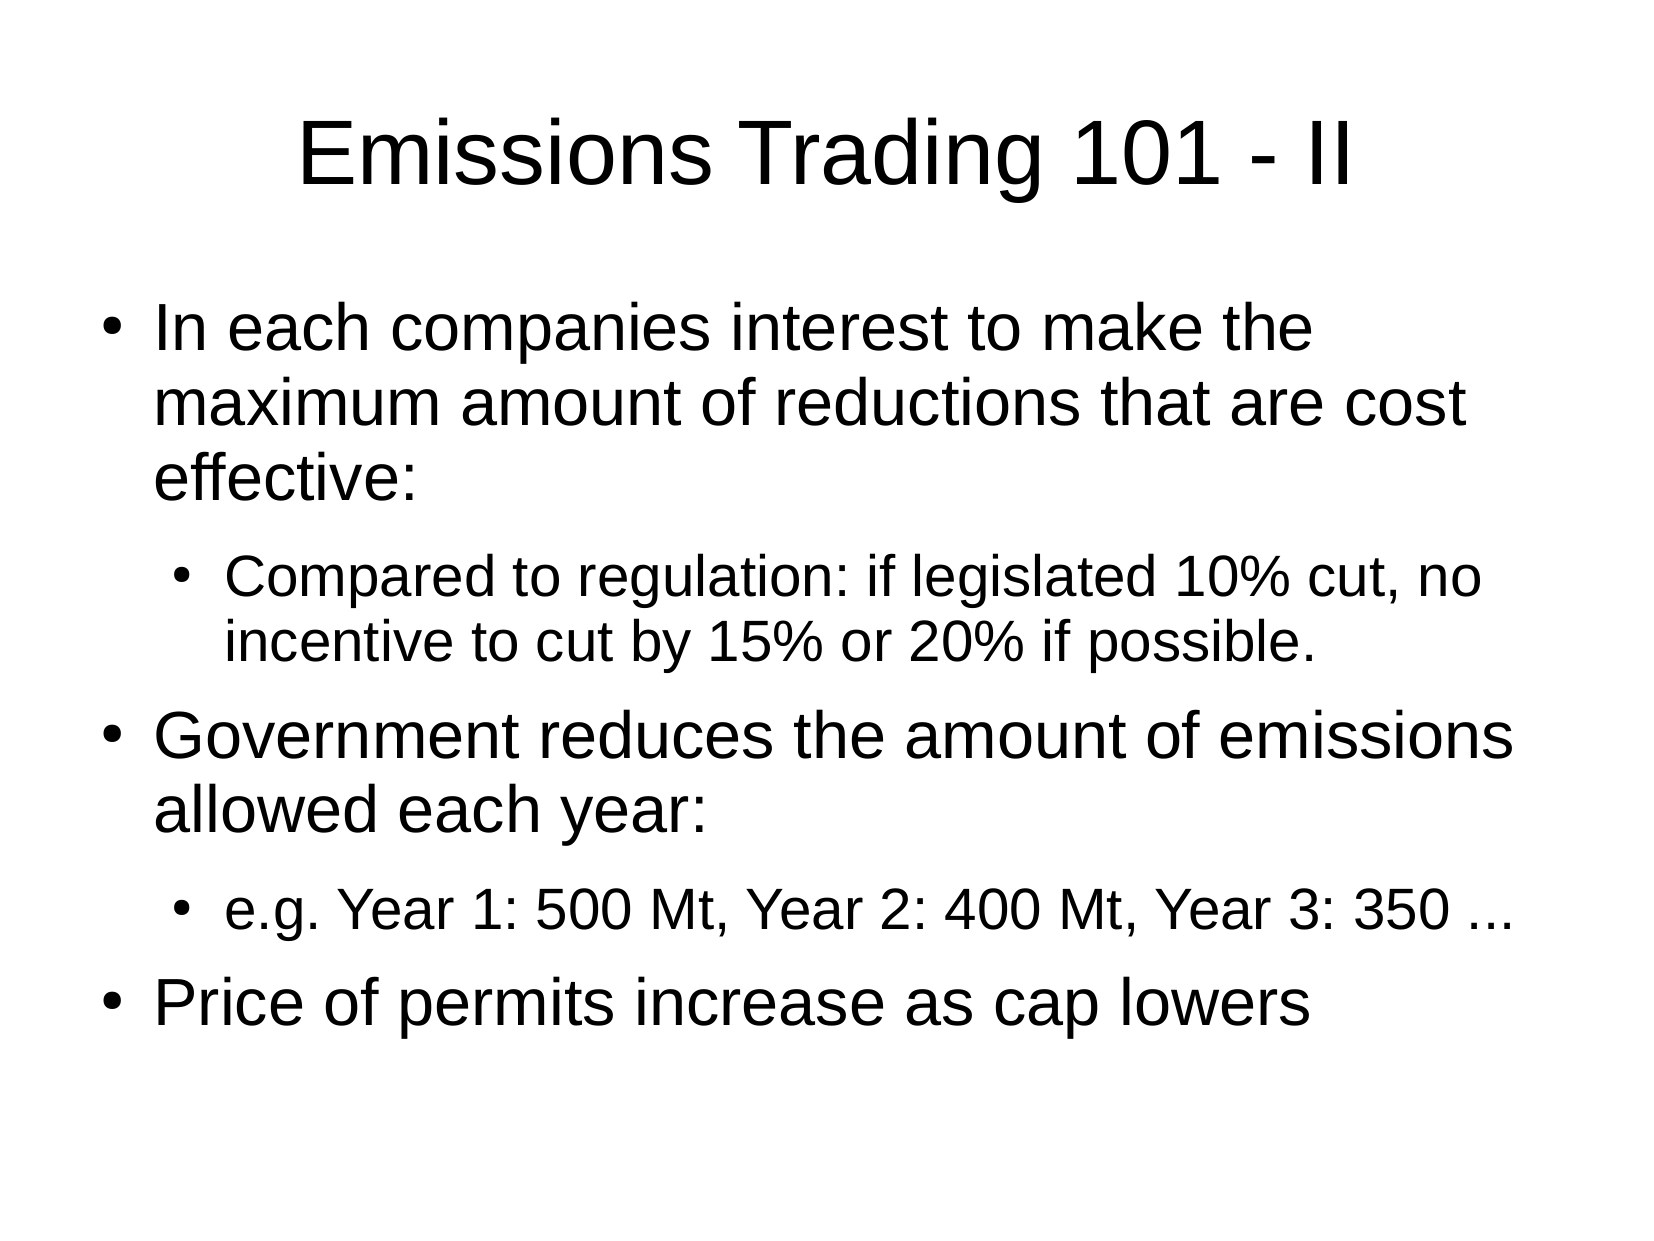

# Emissions Trading 101 - II
In each companies interest to make the maximum amount of reductions that are cost effective:
Compared to regulation: if legislated 10% cut, no incentive to cut by 15% or 20% if possible.
Government reduces the amount of emissions allowed each year:
e.g. Year 1: 500 Mt, Year 2: 400 Mt, Year 3: 350 ...
Price of permits increase as cap lowers